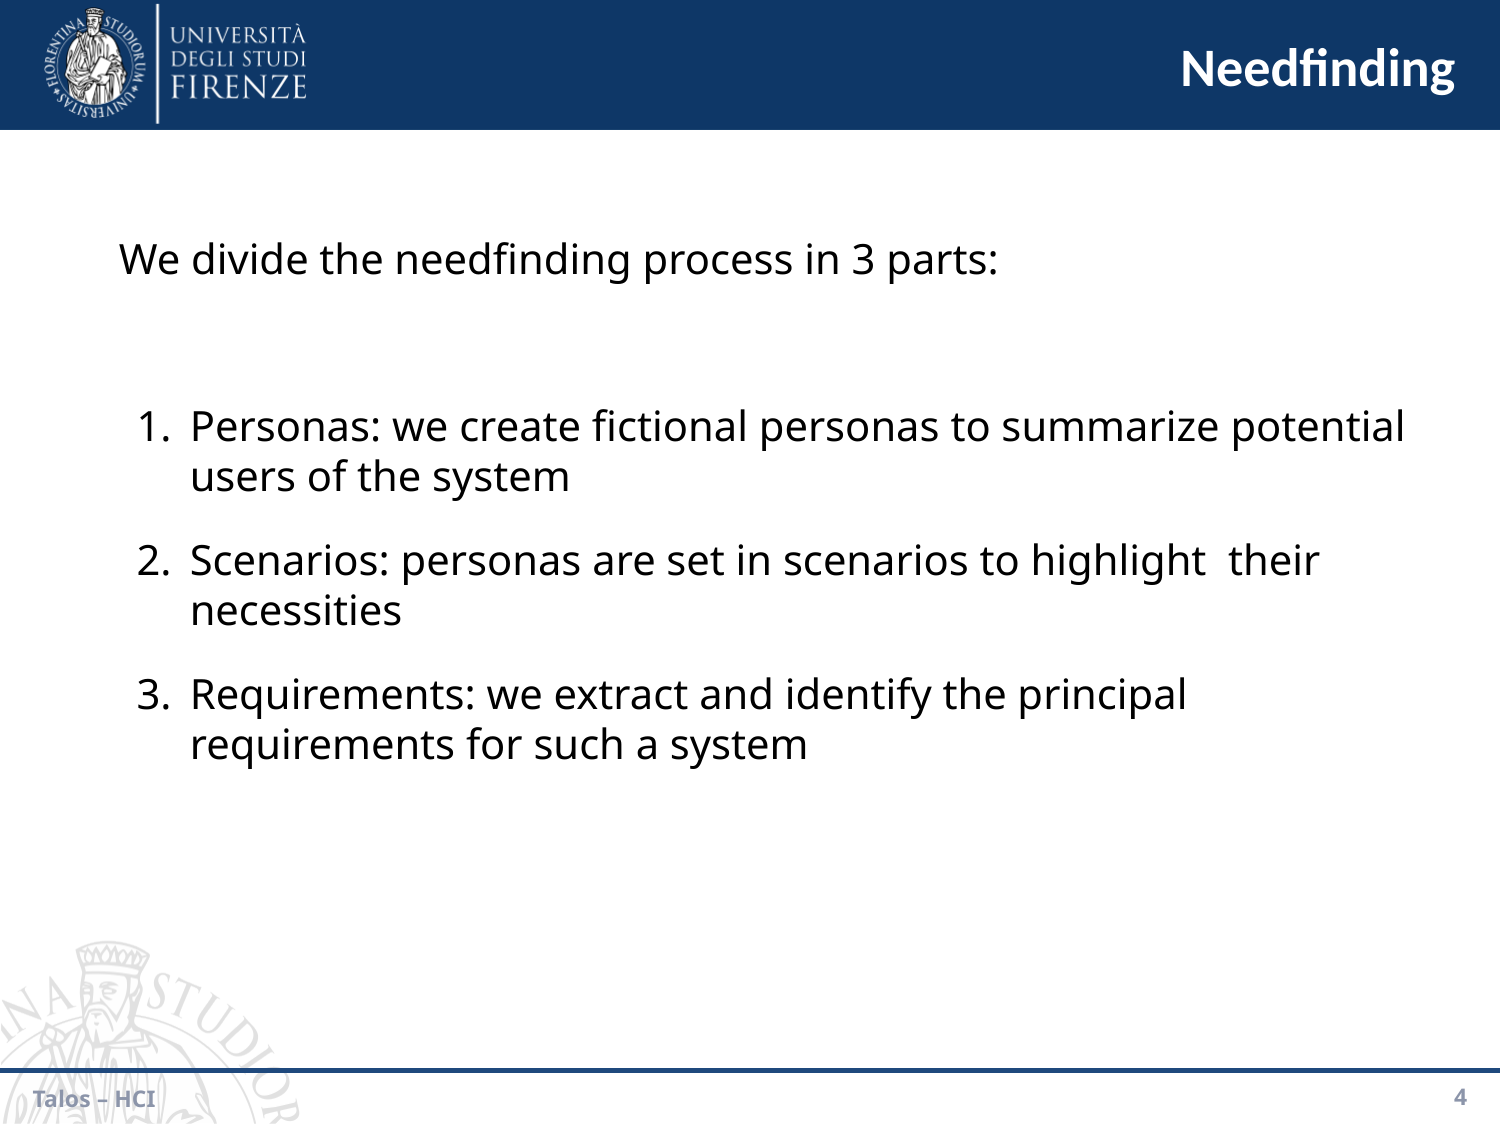

# Needfinding
We divide the needfinding process in 3 parts:
Personas: we create fictional personas to summarize potential users of the system
Scenarios: personas are set in scenarios to highlight their necessities
Requirements: we extract and identify the principal requirements for such a system
Talos – HCI